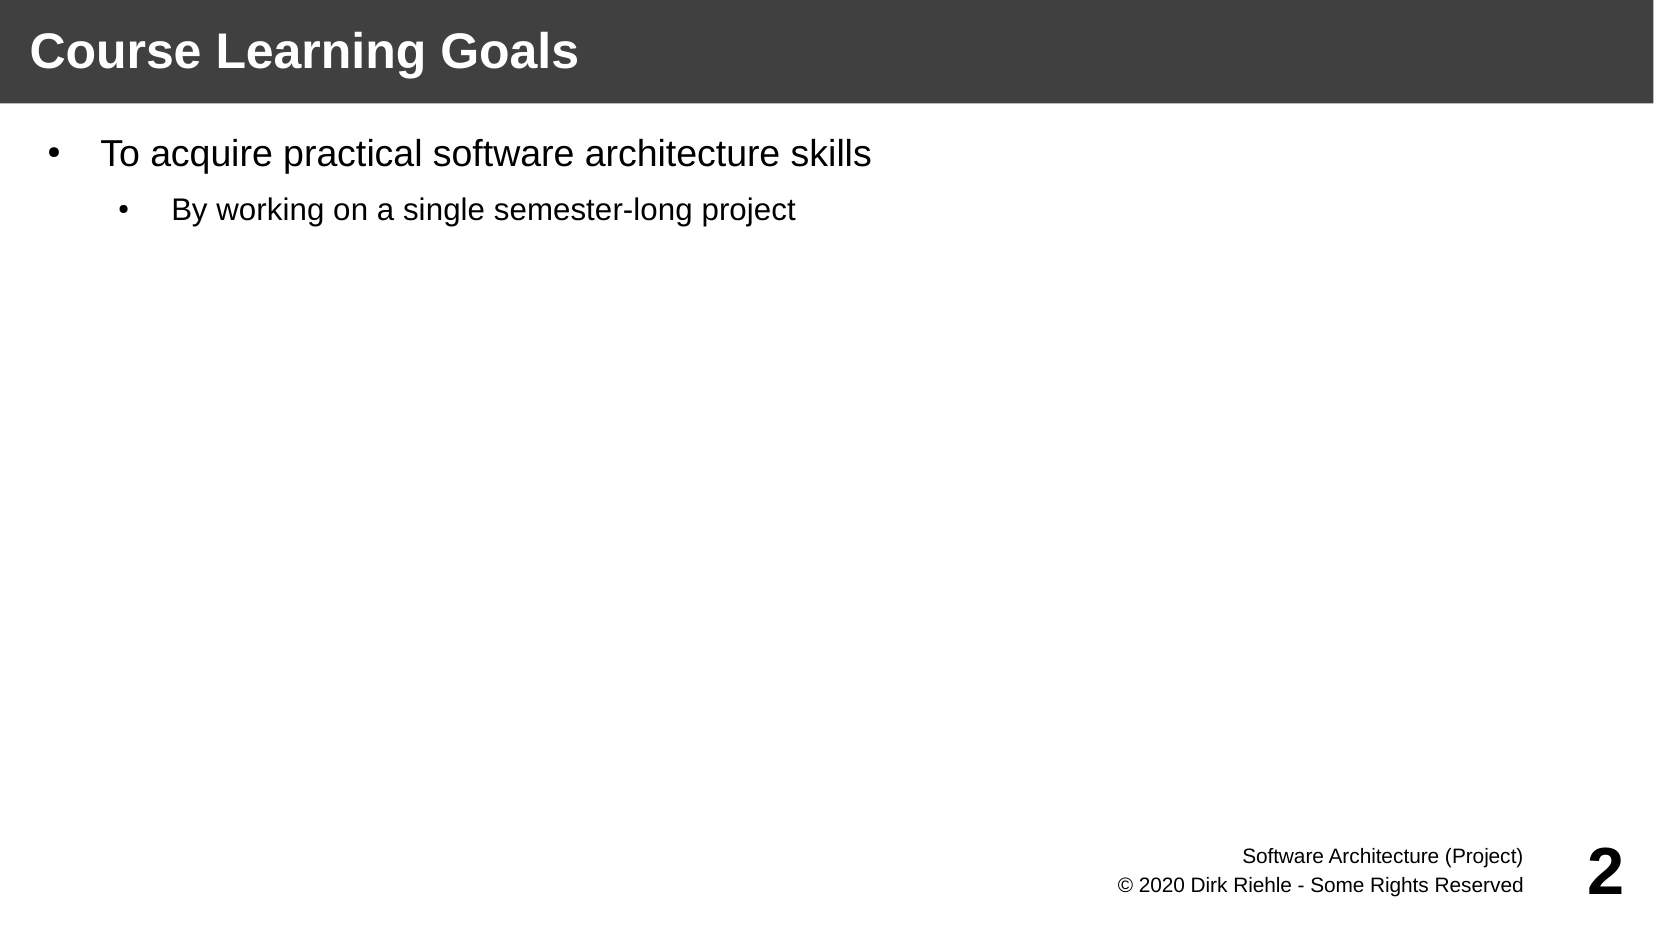

# Course Learning Goals
To acquire practical software architecture skills
By working on a single semester-long project
Software Architecture (Project)
2
© 2020 Dirk Riehle - Some Rights Reserved